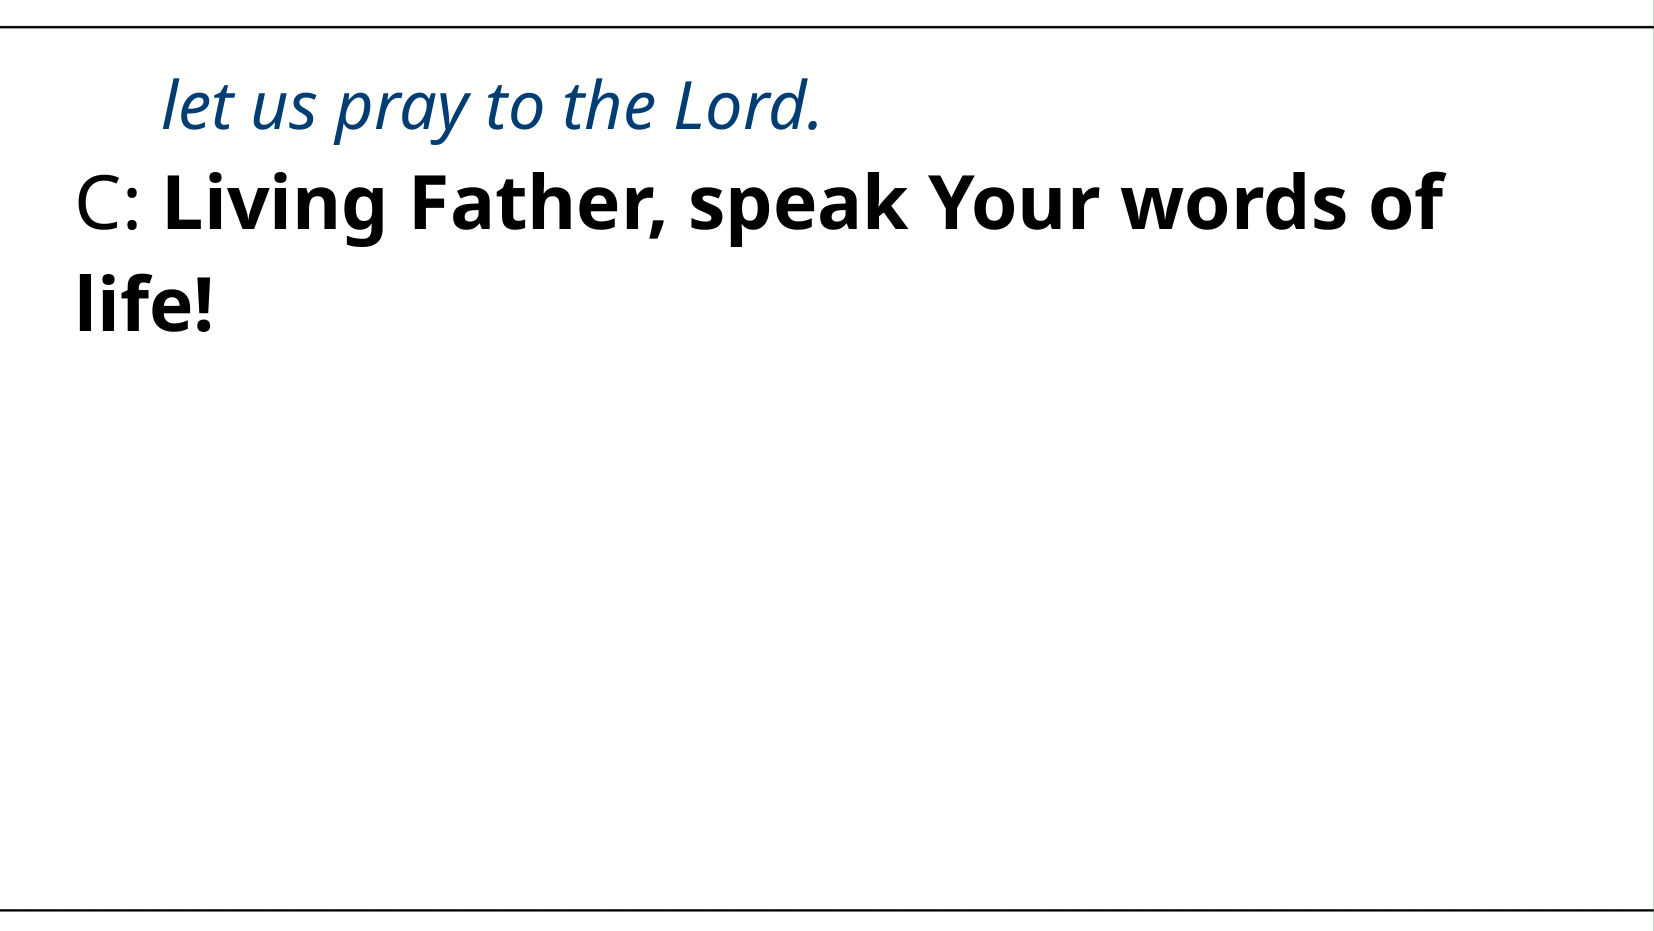

let us pray to the Lord.
C: Living Father, speak Your words of life!